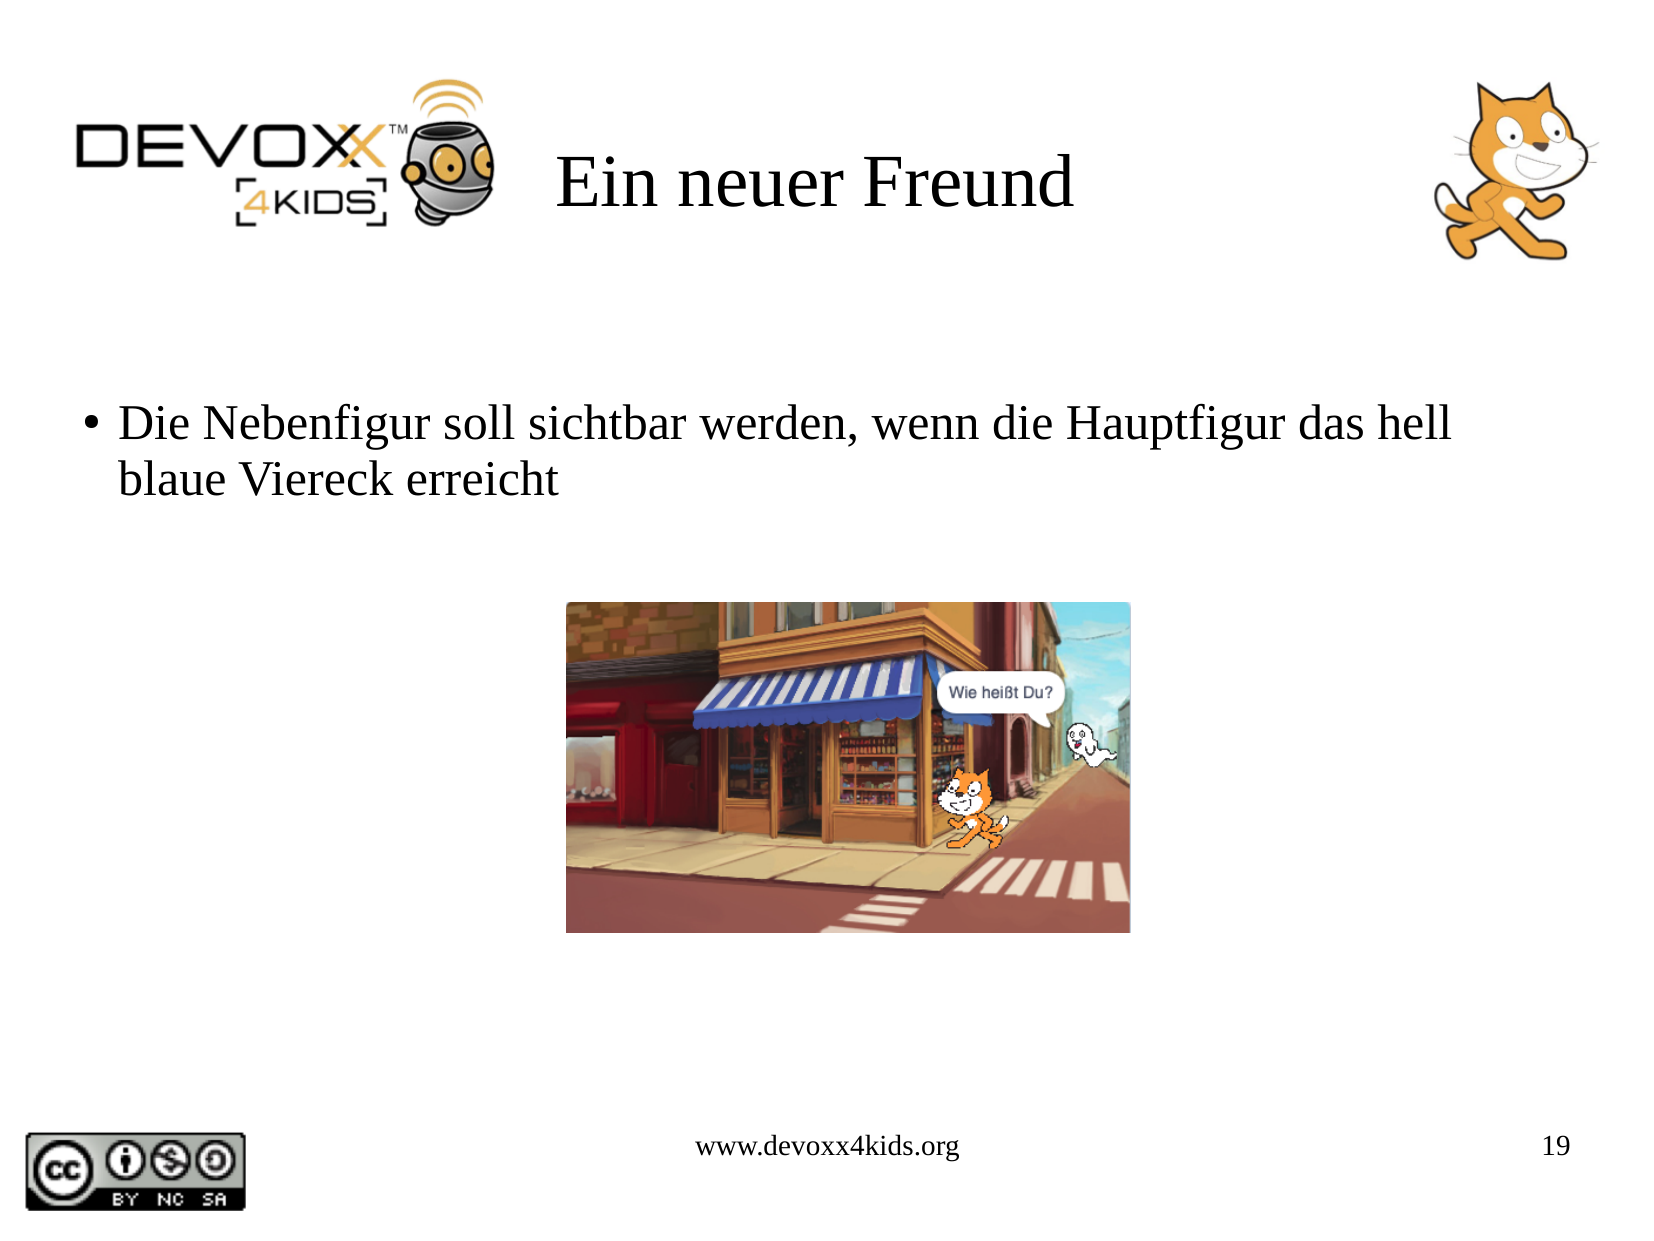

# Ein neuer Freund
Die Nebenfigur soll sichtbar werden, wenn die Hauptfigur das hell blaue Viereck erreicht
www.devoxx4kids.org
19